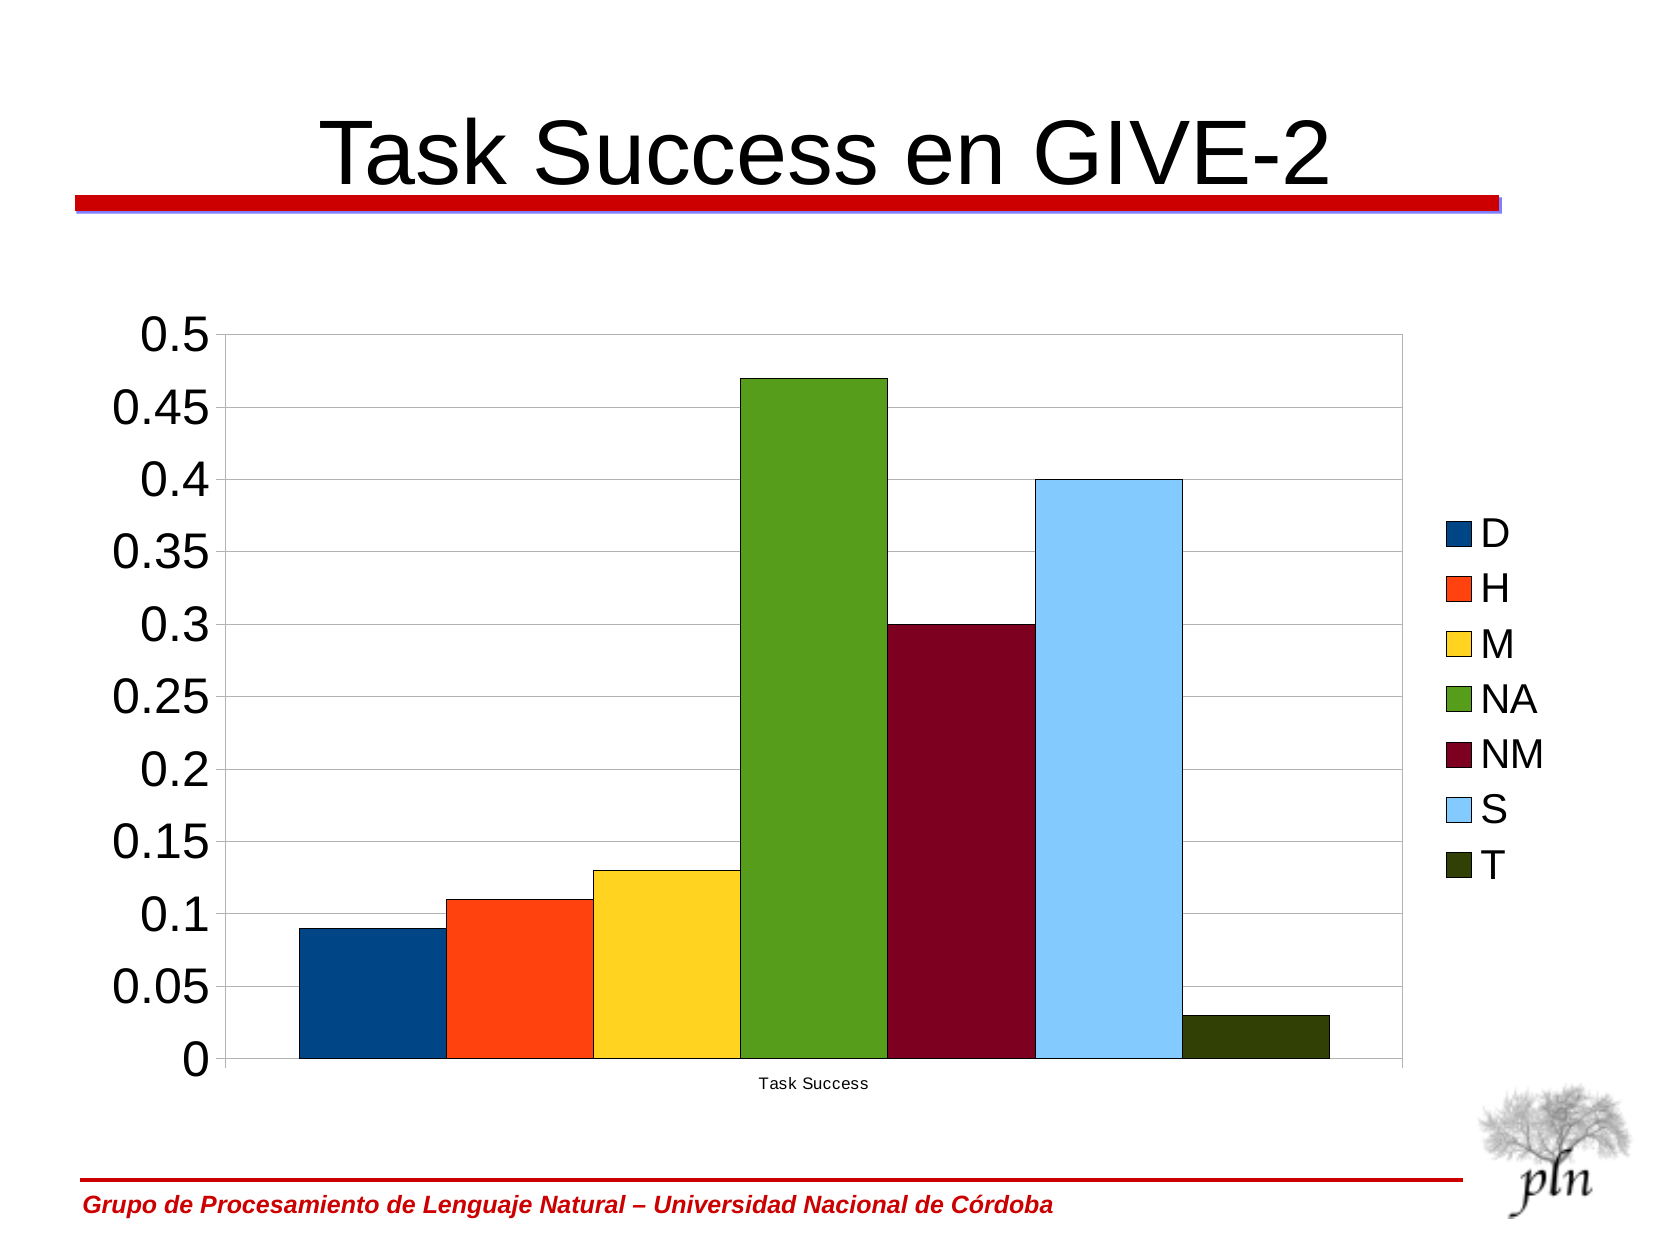

# Task Success en GIVE-2
### Chart
| Category | D | H | M | NA | NM | S | T |
|---|---|---|---|---|---|---|---|
| Task Success | 0.09 | 0.11 | 0.13 | 0.47 | 0.3 | 0.4 | 0.03 |